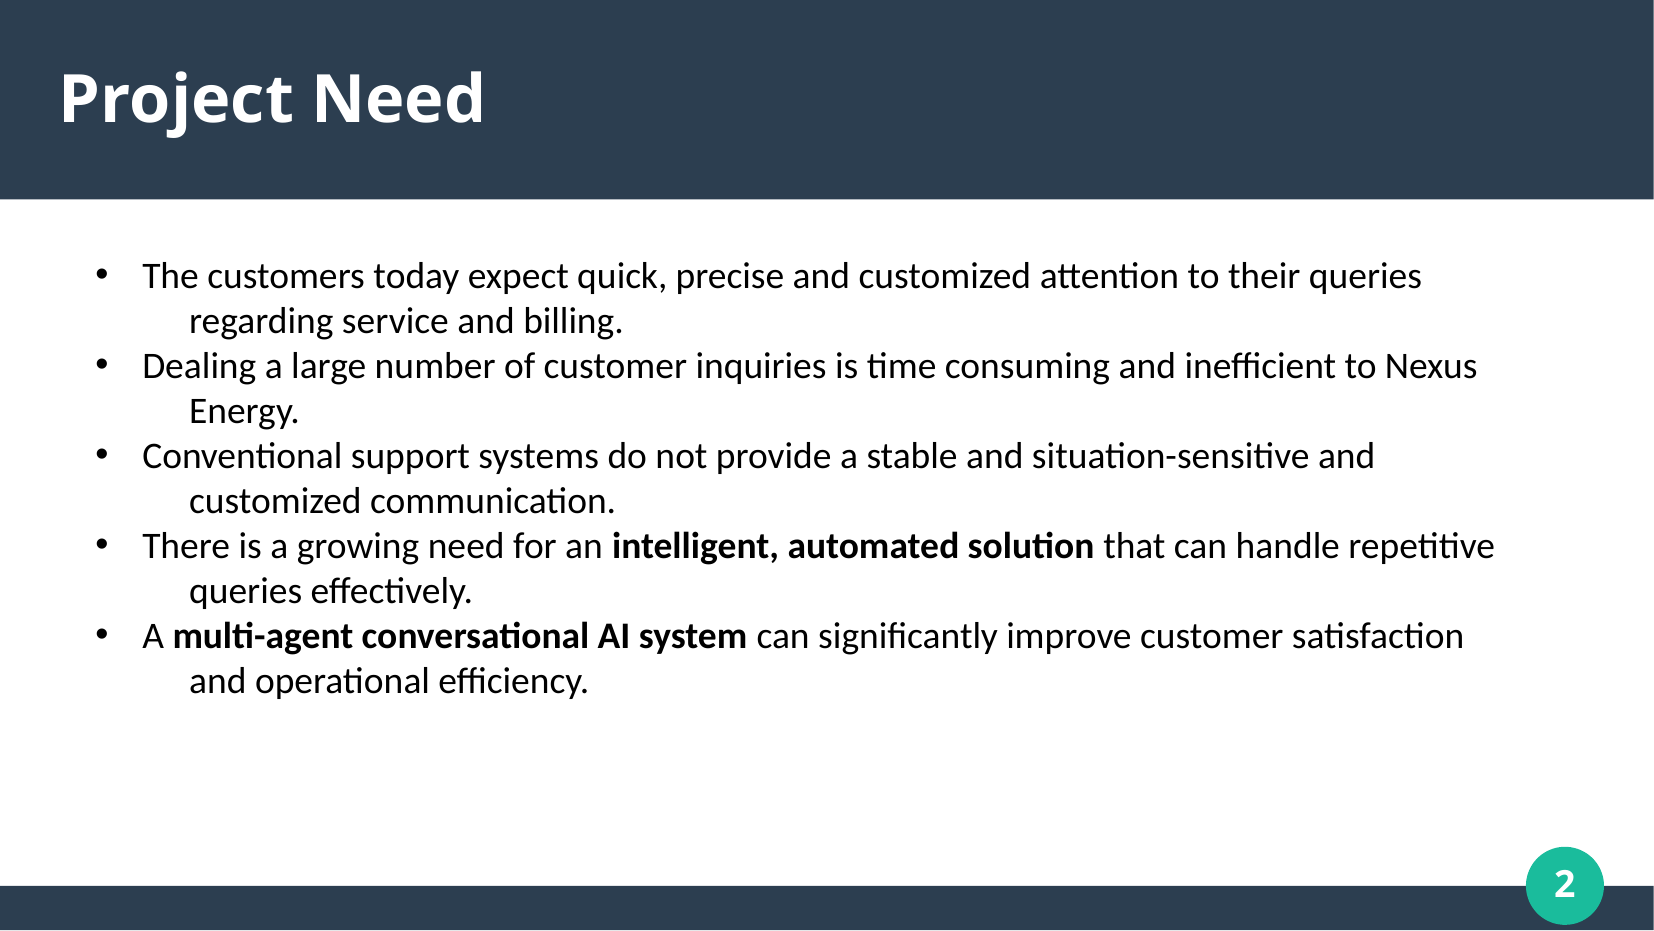

# Project Need
The customers today expect quick, precise and customized attention to their queries regarding service and billing.
Dealing a large number of customer inquiries is time consuming and inefficient to Nexus Energy.
Conventional support systems do not provide a stable and situation-sensitive and customized communication.
There is a growing need for an intelligent, automated solution that can handle repetitive queries effectively.
A multi-agent conversational AI system can significantly improve customer satisfaction and operational efficiency.